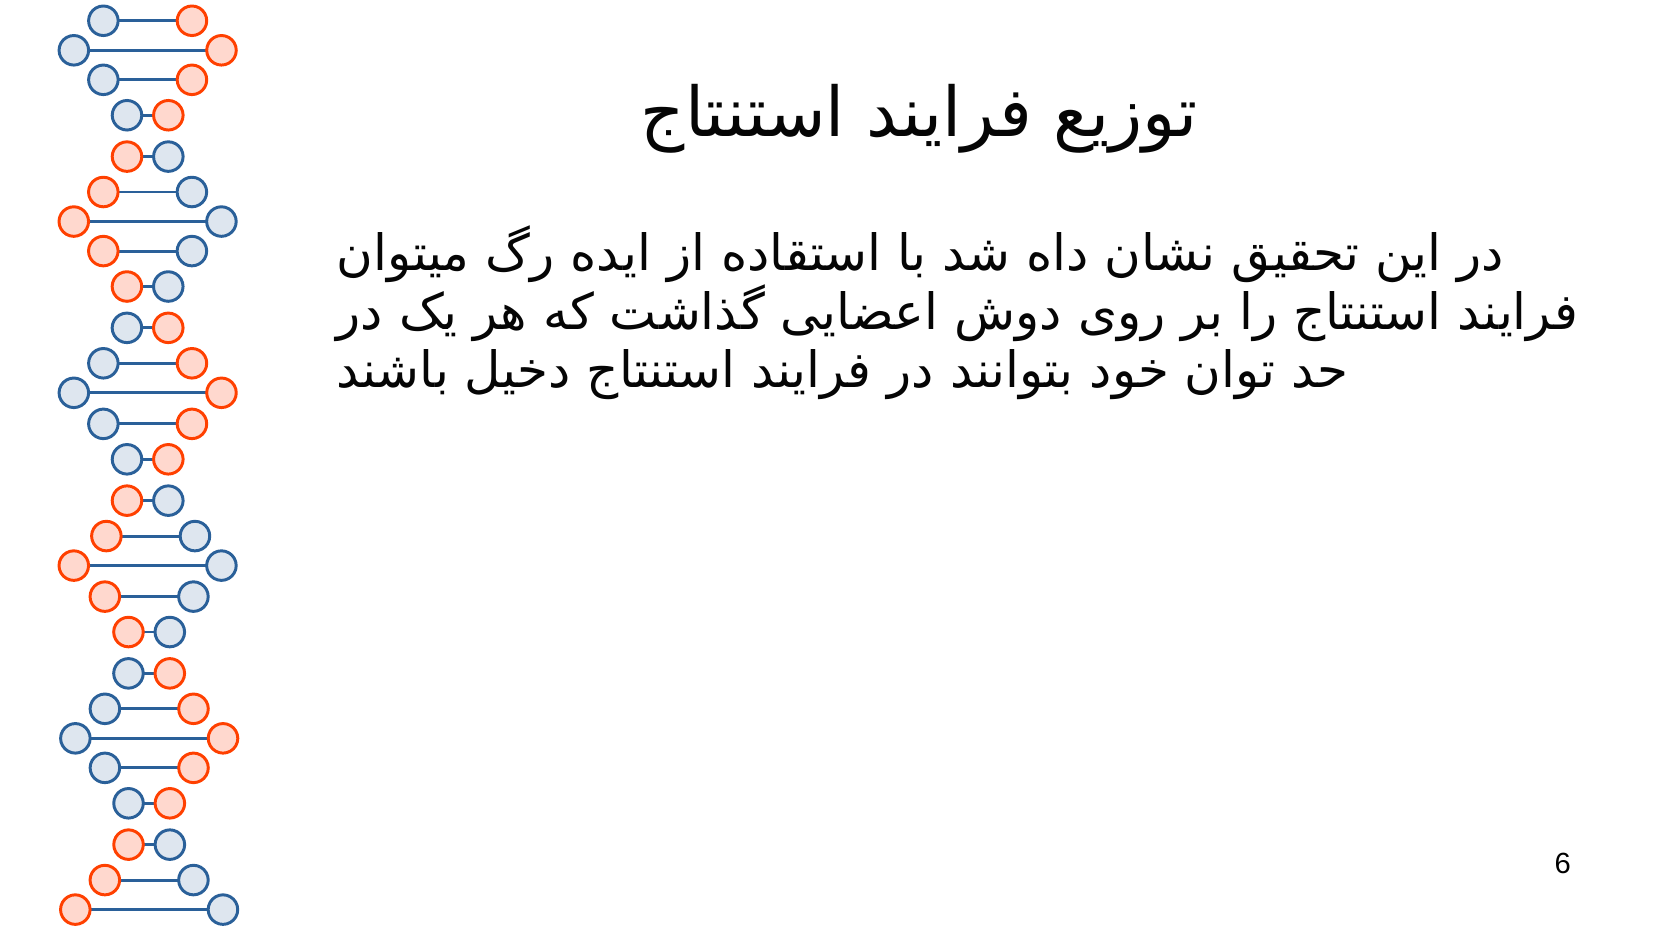

# توزیع فرایند استنتاج
در این تحقیق نشان داه شد با استقاده از ایده رگ میتوان فرایند استنتاج را بر روی دوش اعضایی گذاشت که هر یک در حد توان خود بتوانند در فرایند استنتاج دخیل باشند
6